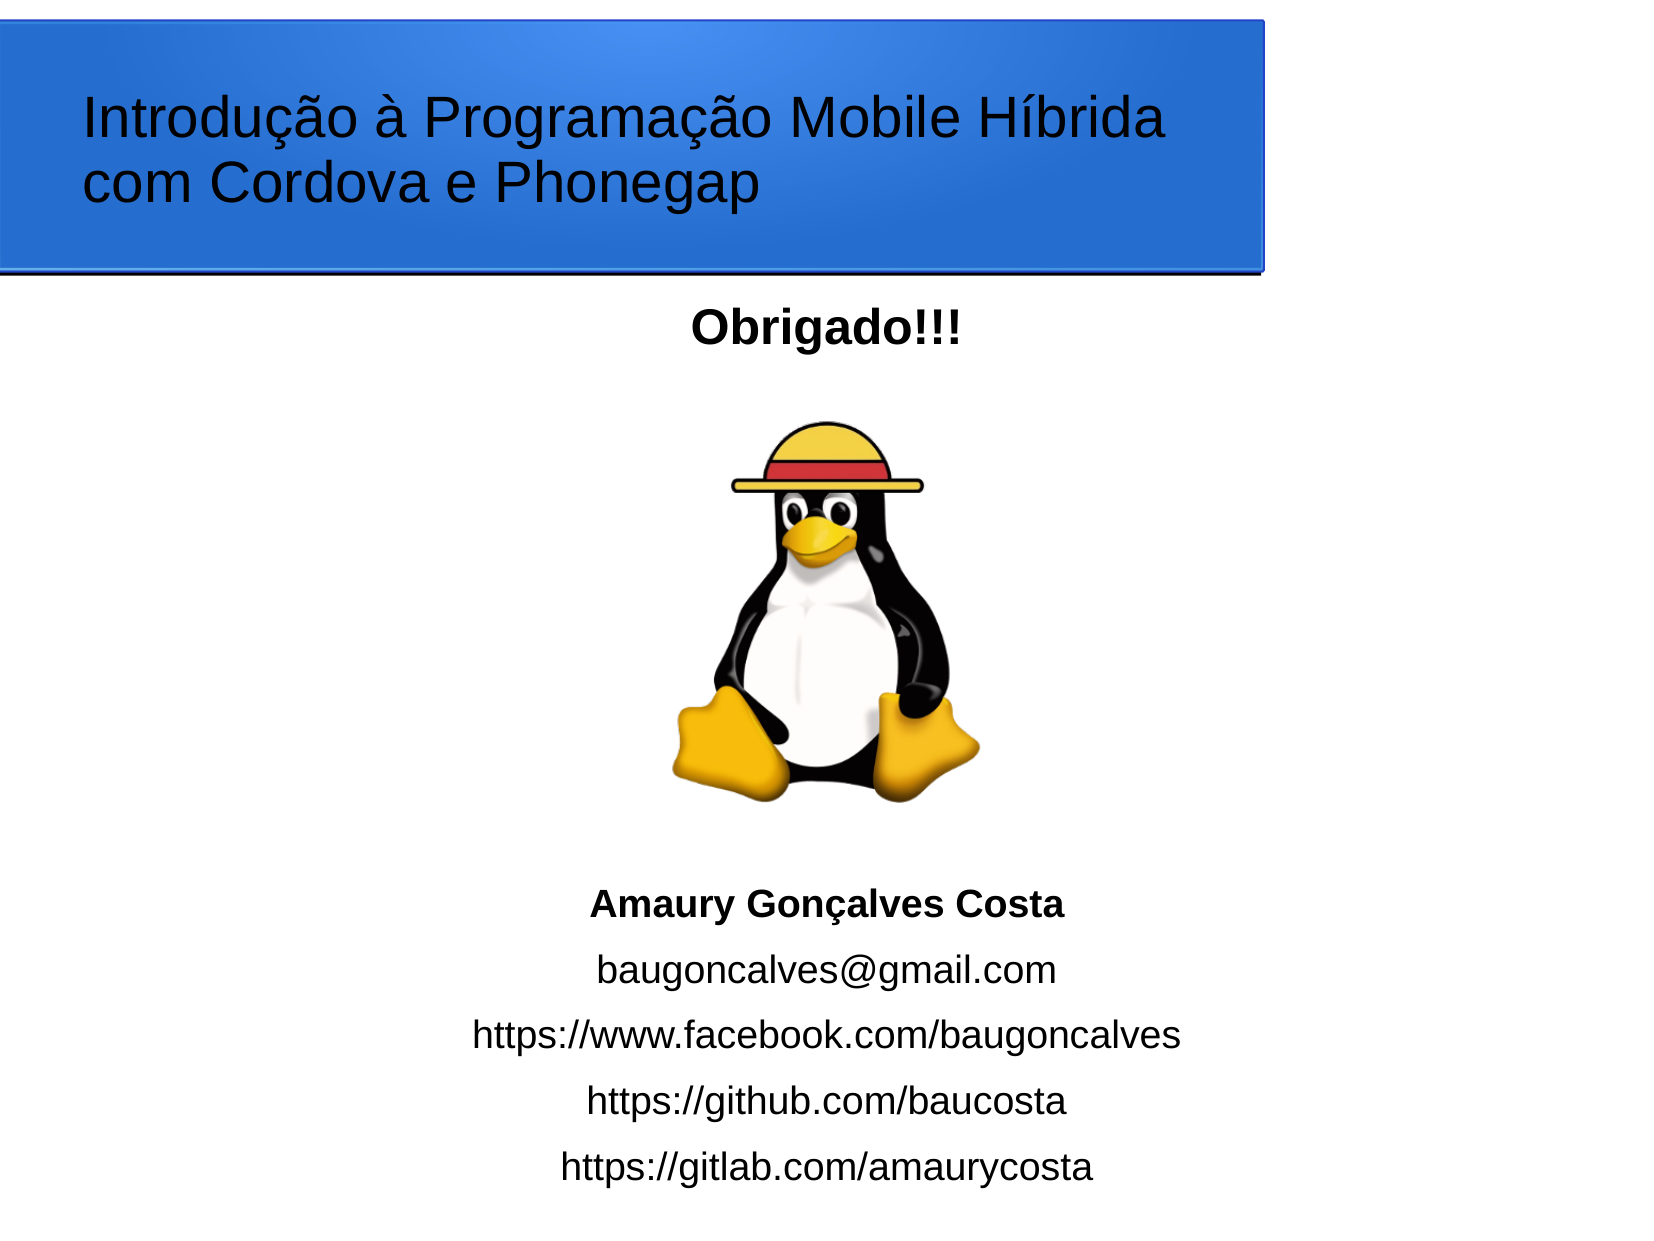

# Introdução à Programação Mobile Híbrida com Cordova e Phonegap
Obrigado!!!
Amaury Gonçalves Costa
baugoncalves@gmail.com
https://www.facebook.com/baugoncalves
https://github.com/baucosta
https://gitlab.com/amaurycosta